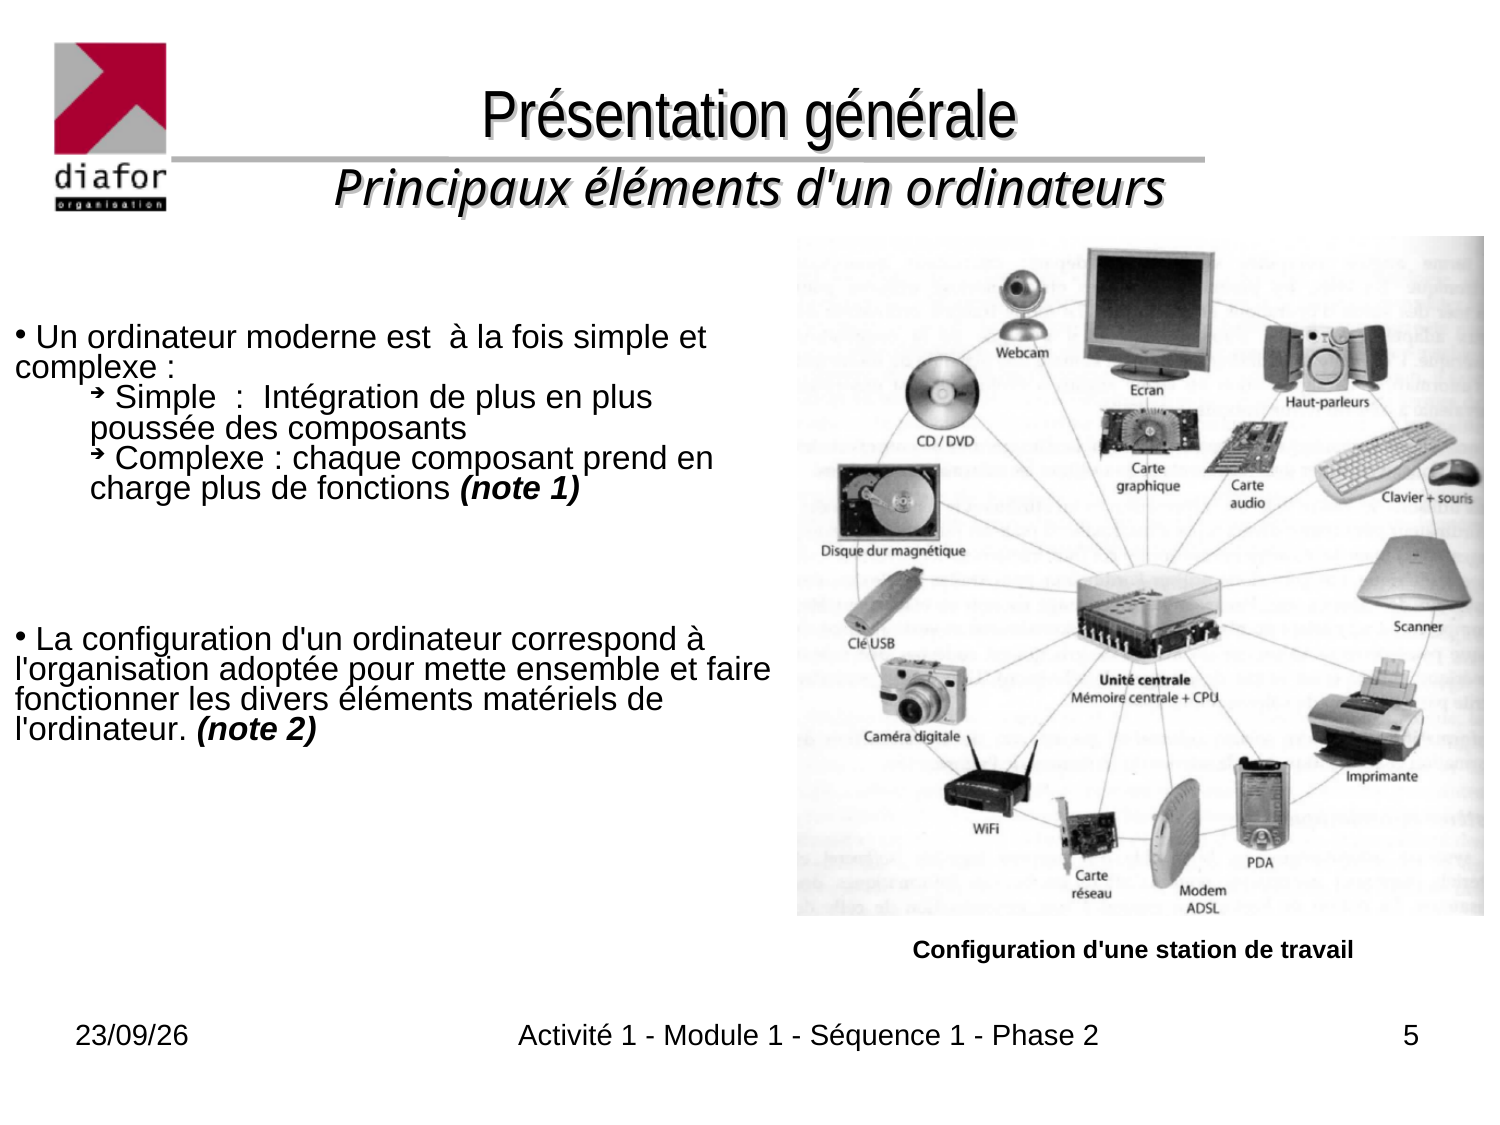

# Présentation générale Principaux éléments d'un ordinateurs
 Un ordinateur moderne est à la fois simple et complexe :
 Simple : Intégration de plus en plus poussée des composants
 Complexe : chaque composant prend en charge plus de fonctions (note 1)
 La configuration d'un ordinateur correspond à
l'organisation adoptée pour mette ensemble et faire
fonctionner les divers éléments matériels de
l'ordinateur. (note 2)
Configuration d'une station de travail
Activité 1 - Module 1 - Séquence 1 - Phase 2
5